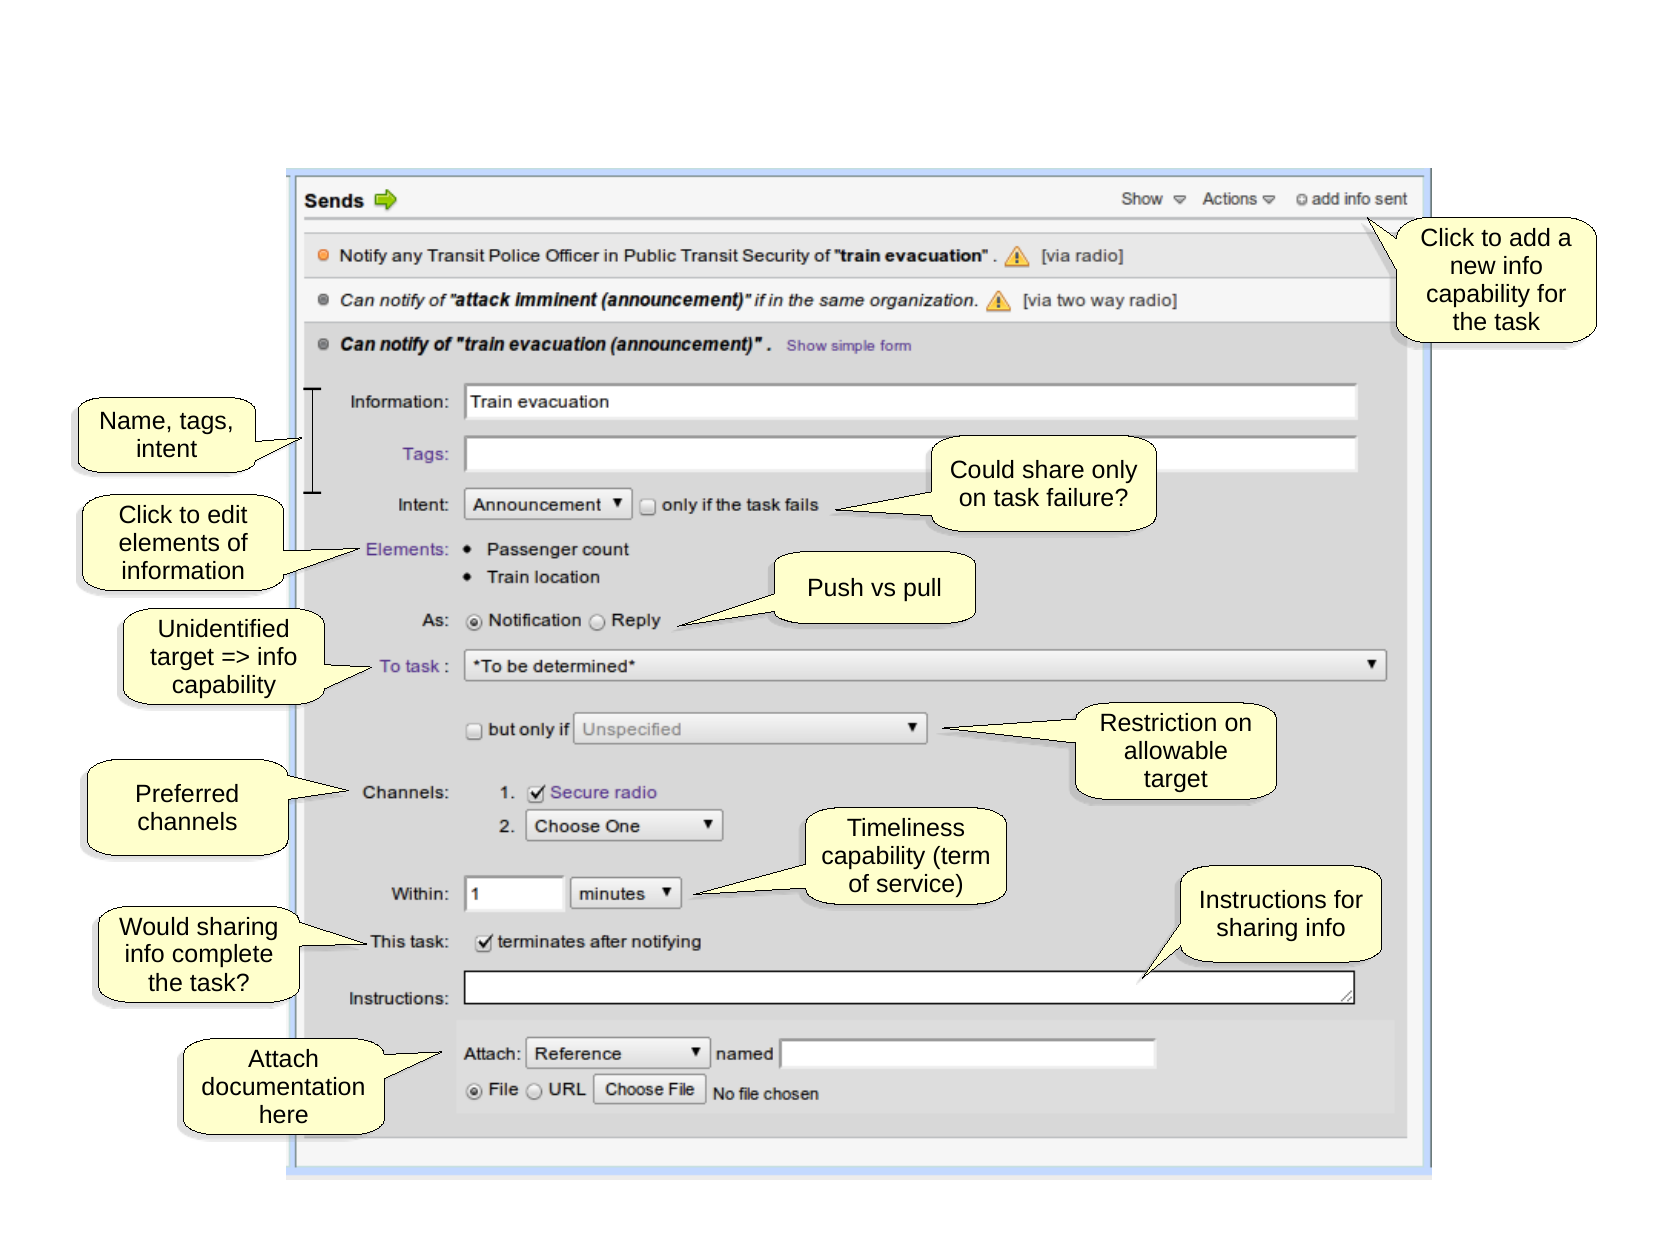

Click to add a new info capability for the task
Name, tags, intent
Could share only on task failure?
Click to edit elements of information
Push vs pull
Unidentified target => info capability
Restriction on allowable target
Preferred channels
Timeliness capability (term of service)
Instructions for sharing info
Would sharing info complete the task?
Attach documentation here